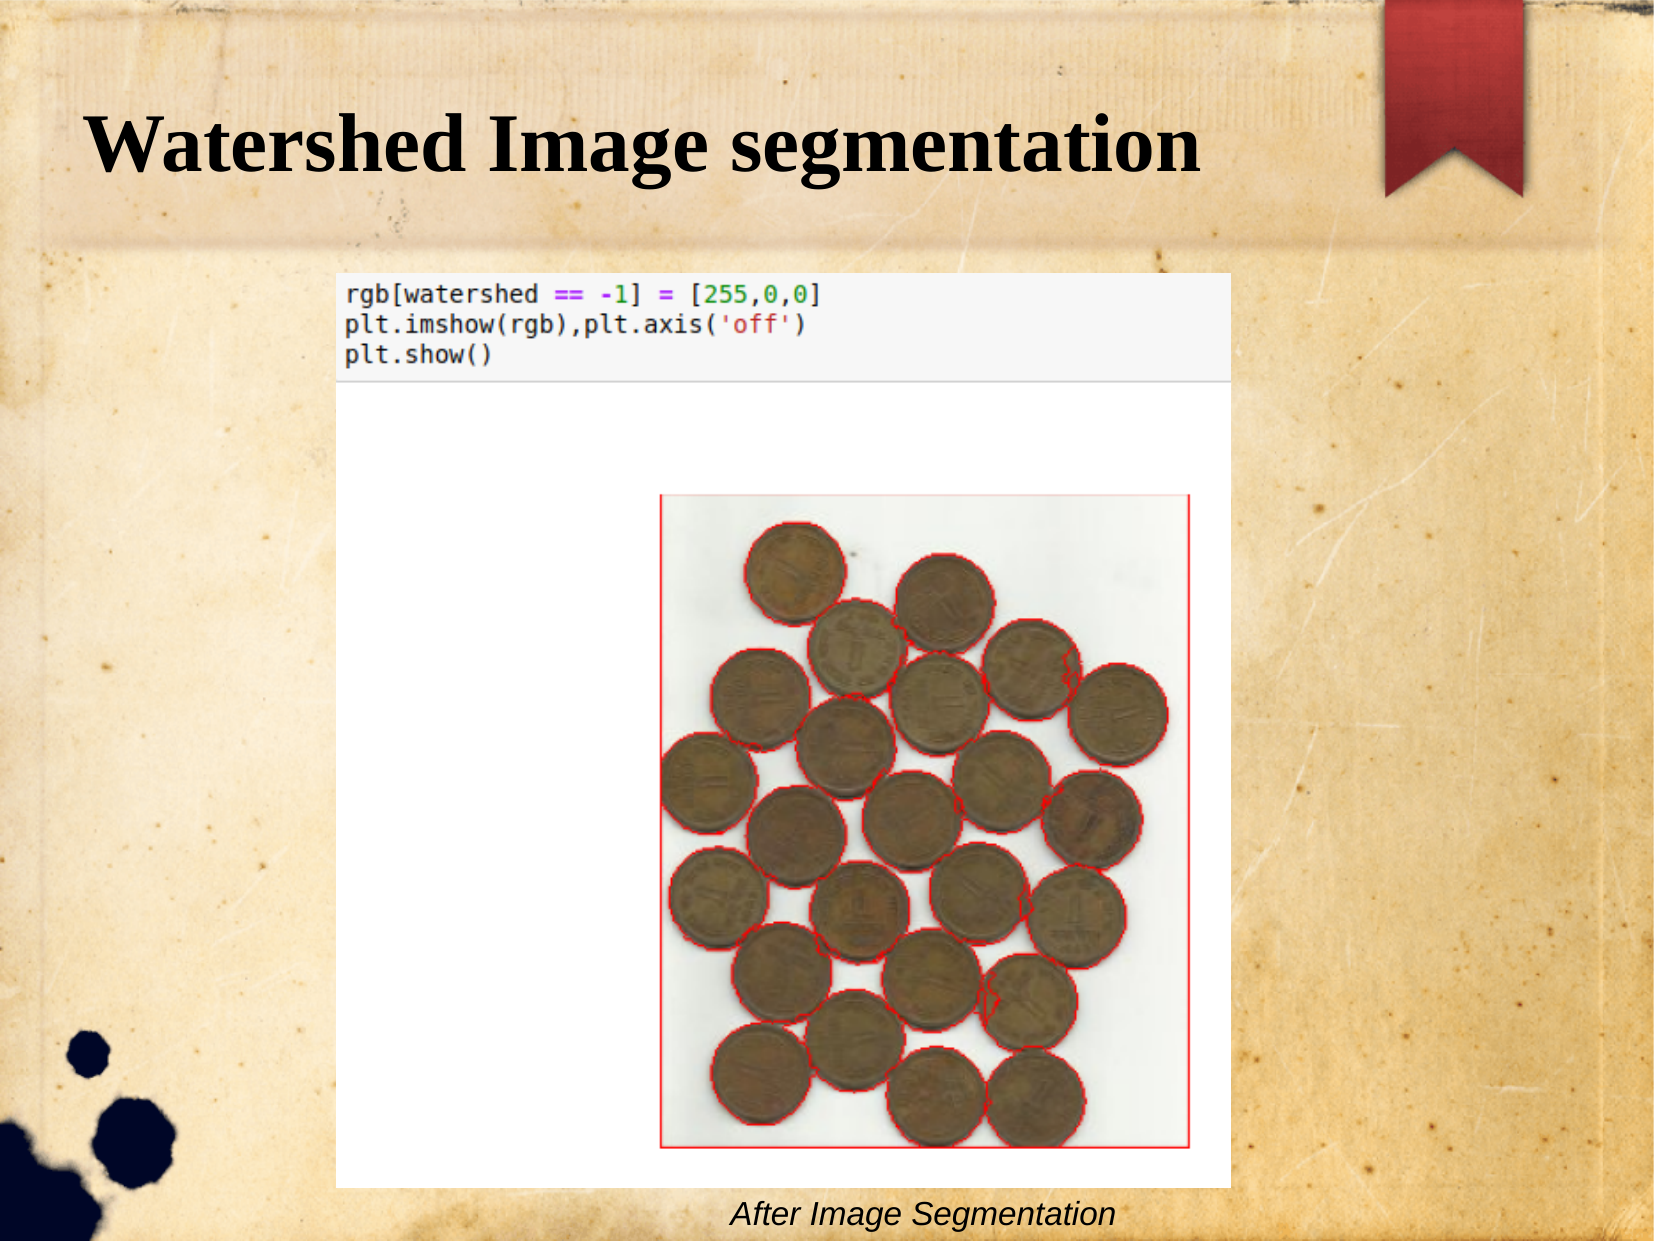

# Watershed Image segmentation
After Image Segmentation